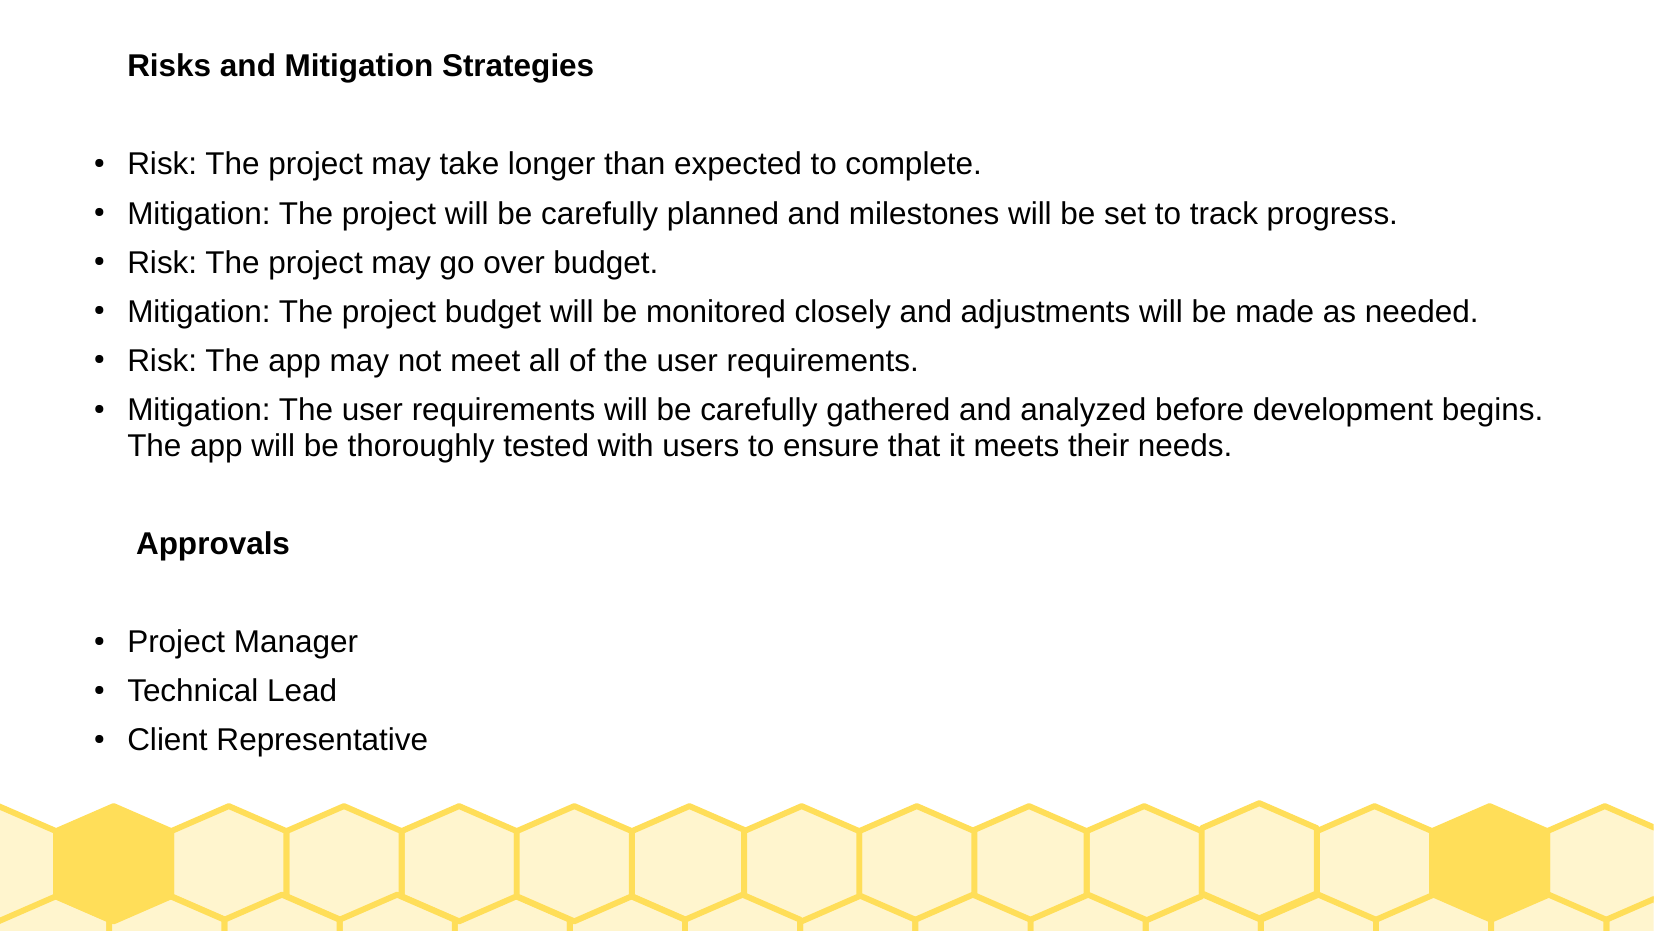

# Risks and Mitigation Strategies
Risk: The project may take longer than expected to complete.
Mitigation: The project will be carefully planned and milestones will be set to track progress.
Risk: The project may go over budget.
Mitigation: The project budget will be monitored closely and adjustments will be made as needed.
Risk: The app may not meet all of the user requirements.
Mitigation: The user requirements will be carefully gathered and analyzed before development begins. The app will be thoroughly tested with users to ensure that it meets their needs.
 Approvals
Project Manager
Technical Lead
Client Representative